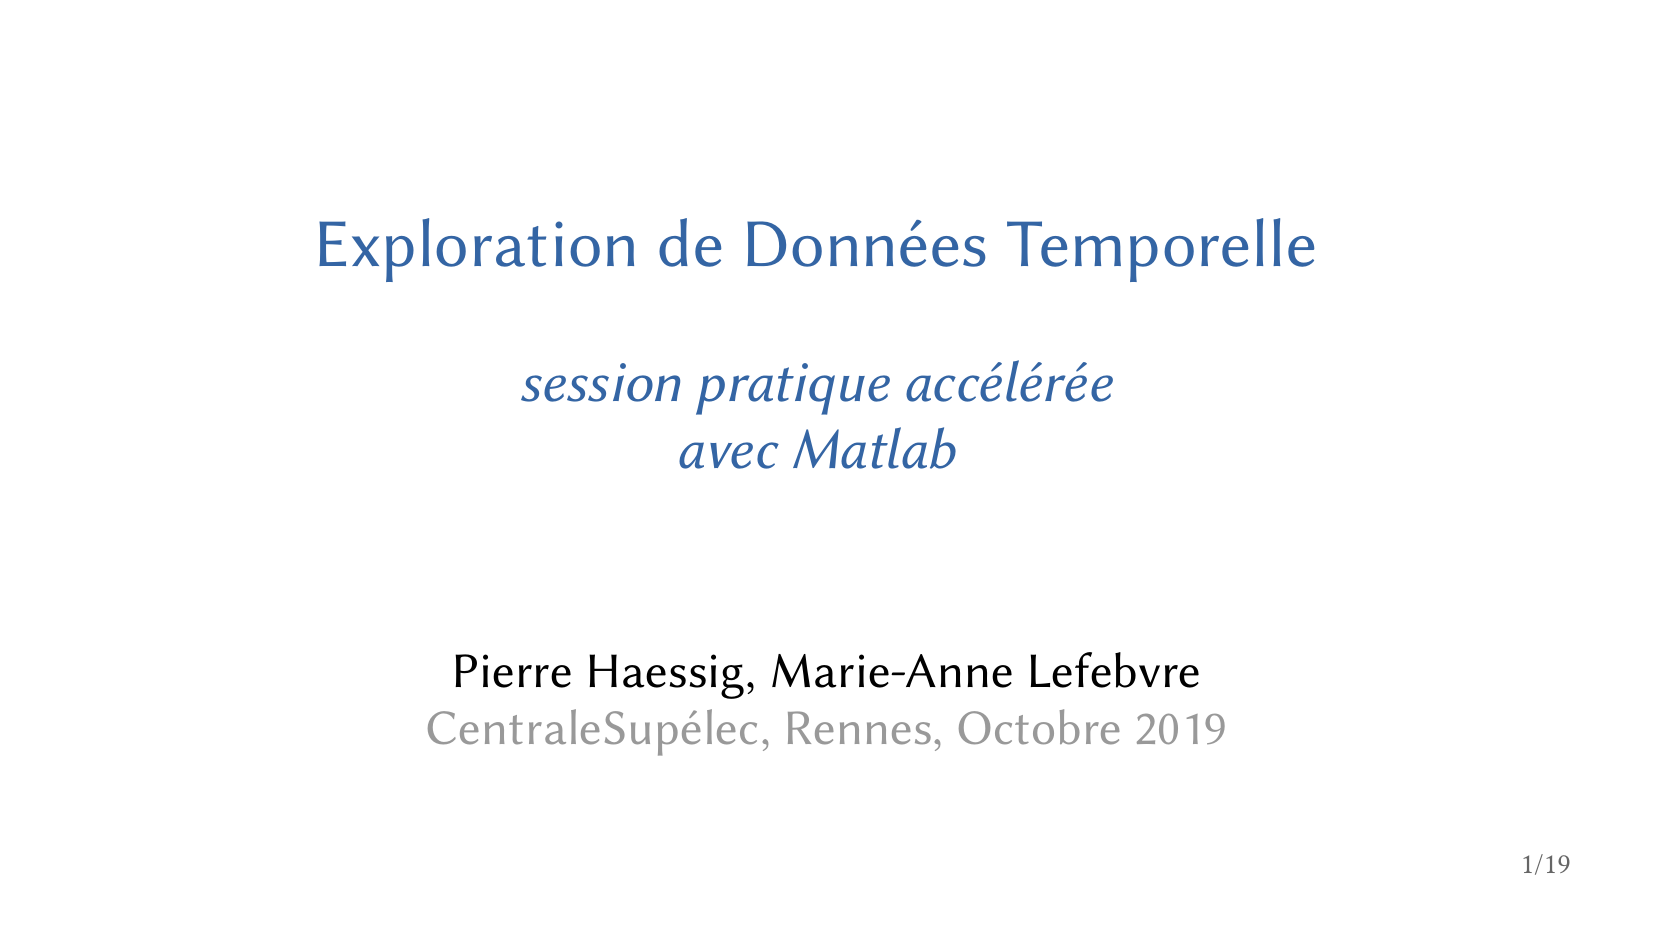

# Exploration de Données Temporelle session pratique accélérée avec Matlab
Pierre Haessig, Marie-Anne Lefebvre
CentraleSupélec, Rennes, Octobre 2019
1